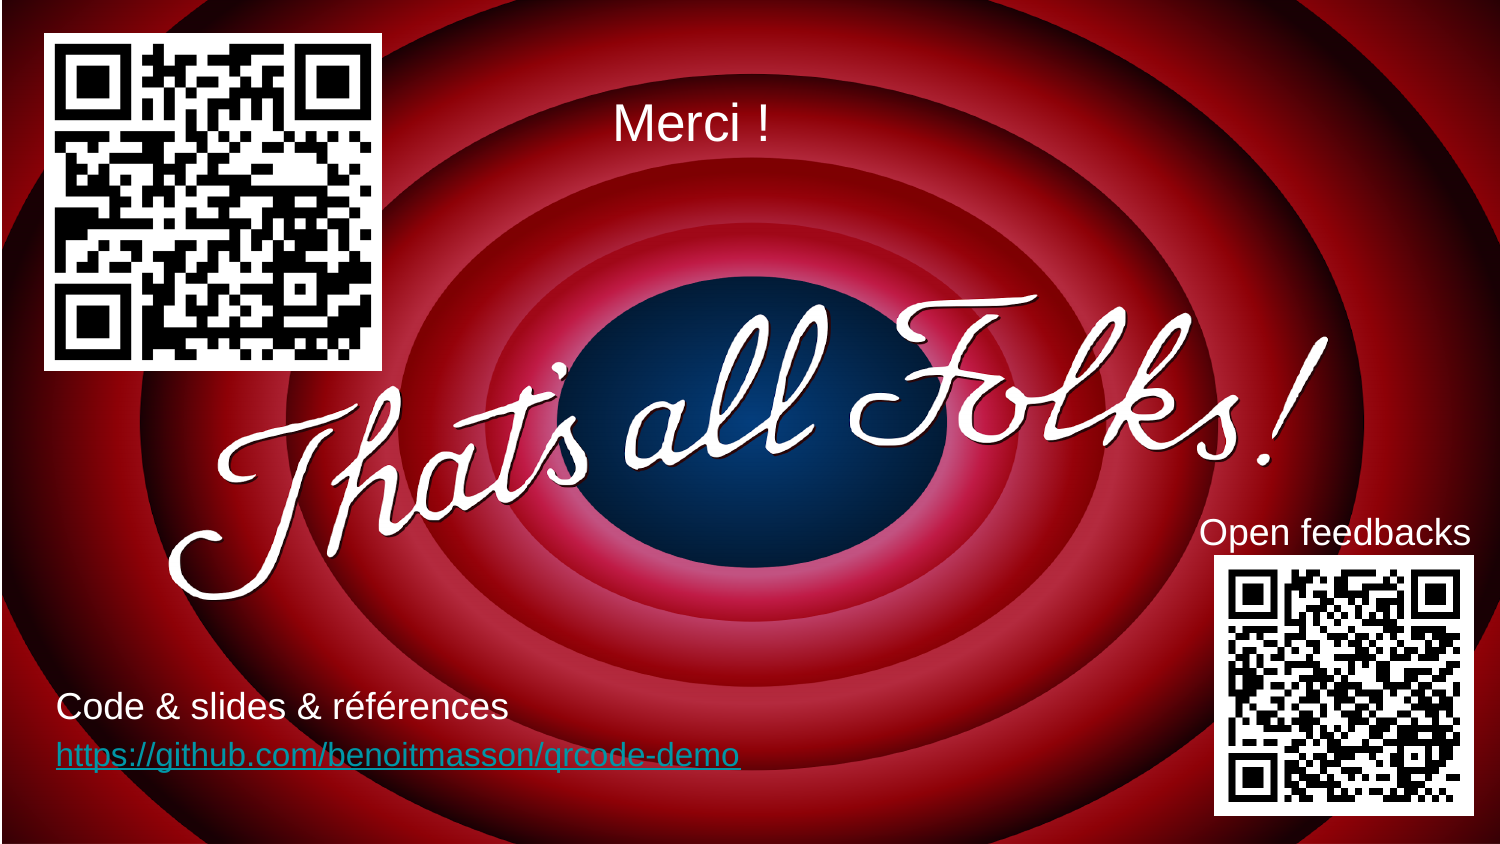

# Merci !
Open feedbacks
Code & slides & références
https://github.com/benoitmasson/qrcode-demo